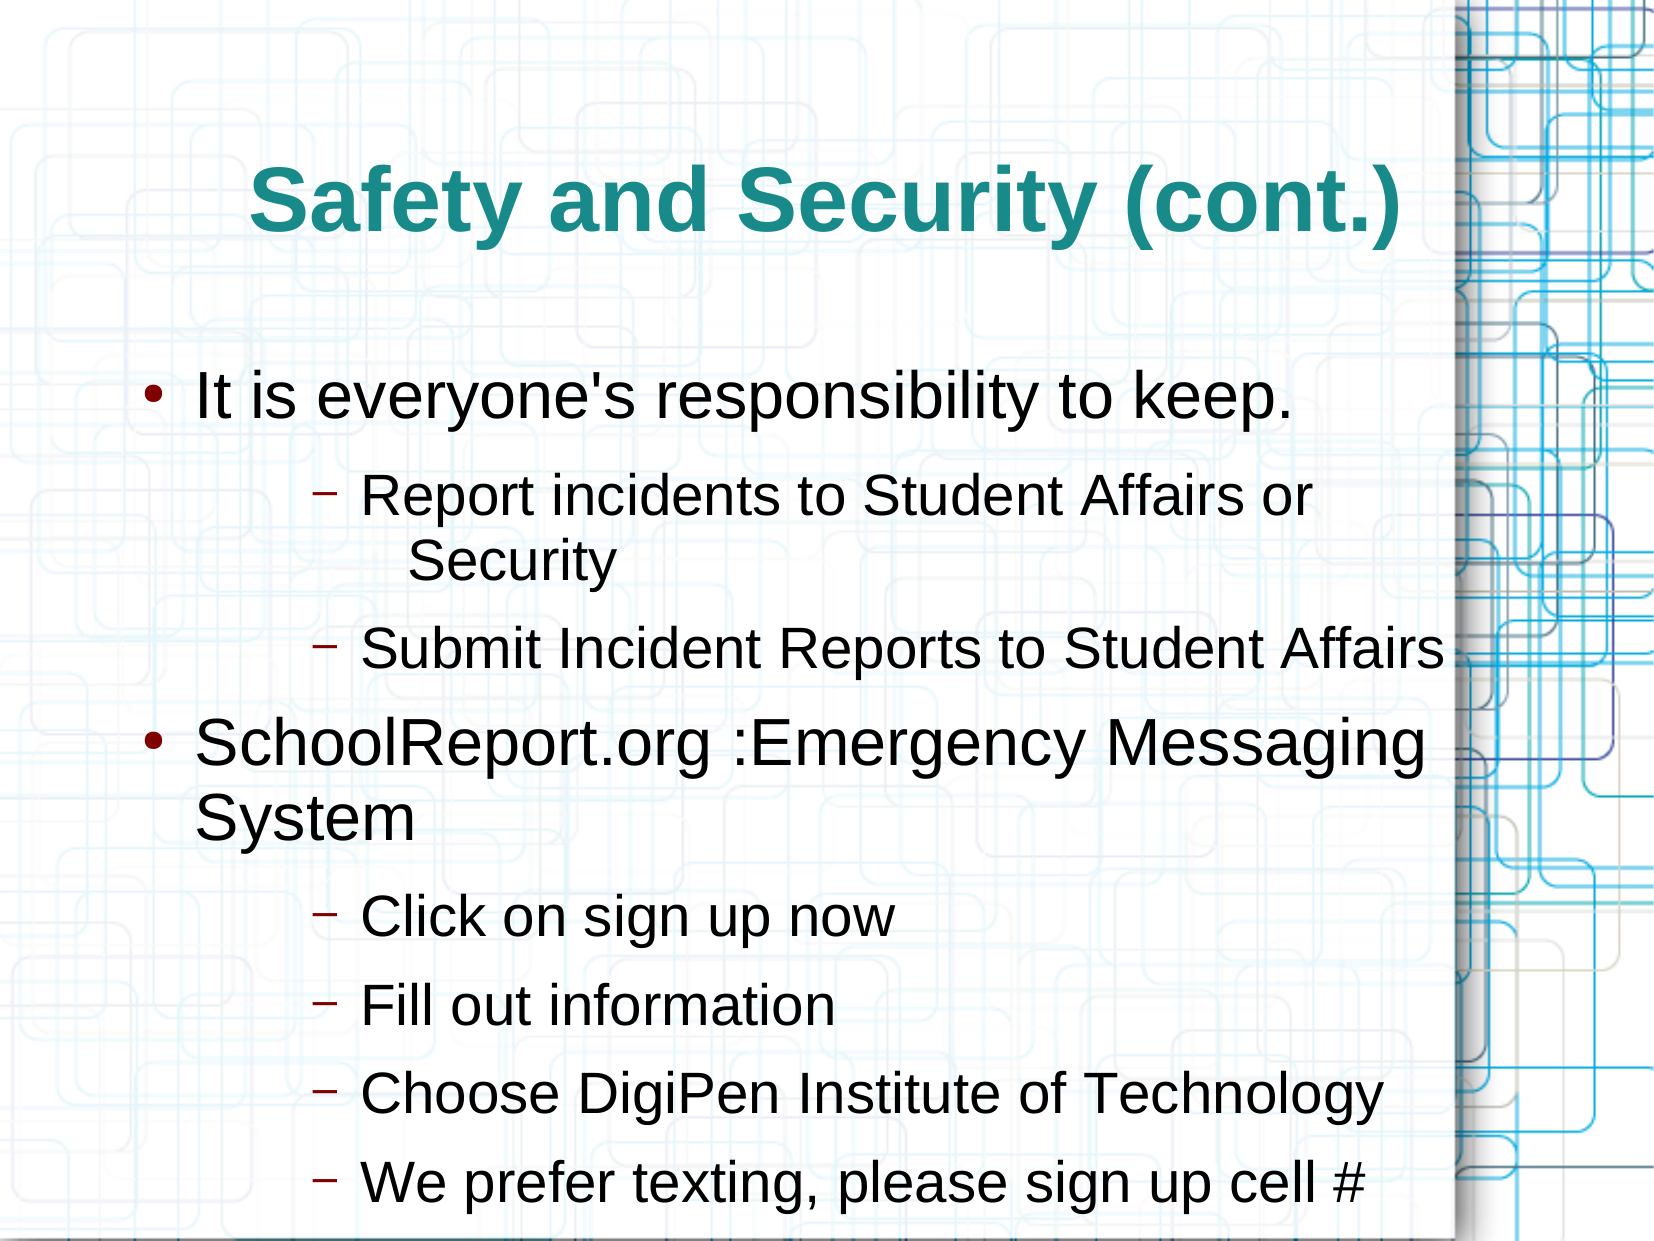

# Safety and Security (cont.)
It is everyone's responsibility to keep.
Report incidents to Student Affairs or Security
Submit Incident Reports to Student Affairs
SchoolReport.org :Emergency Messaging System
Click on sign up now
Fill out information
Choose DigiPen Institute of Technology
We prefer texting, please sign up cell #